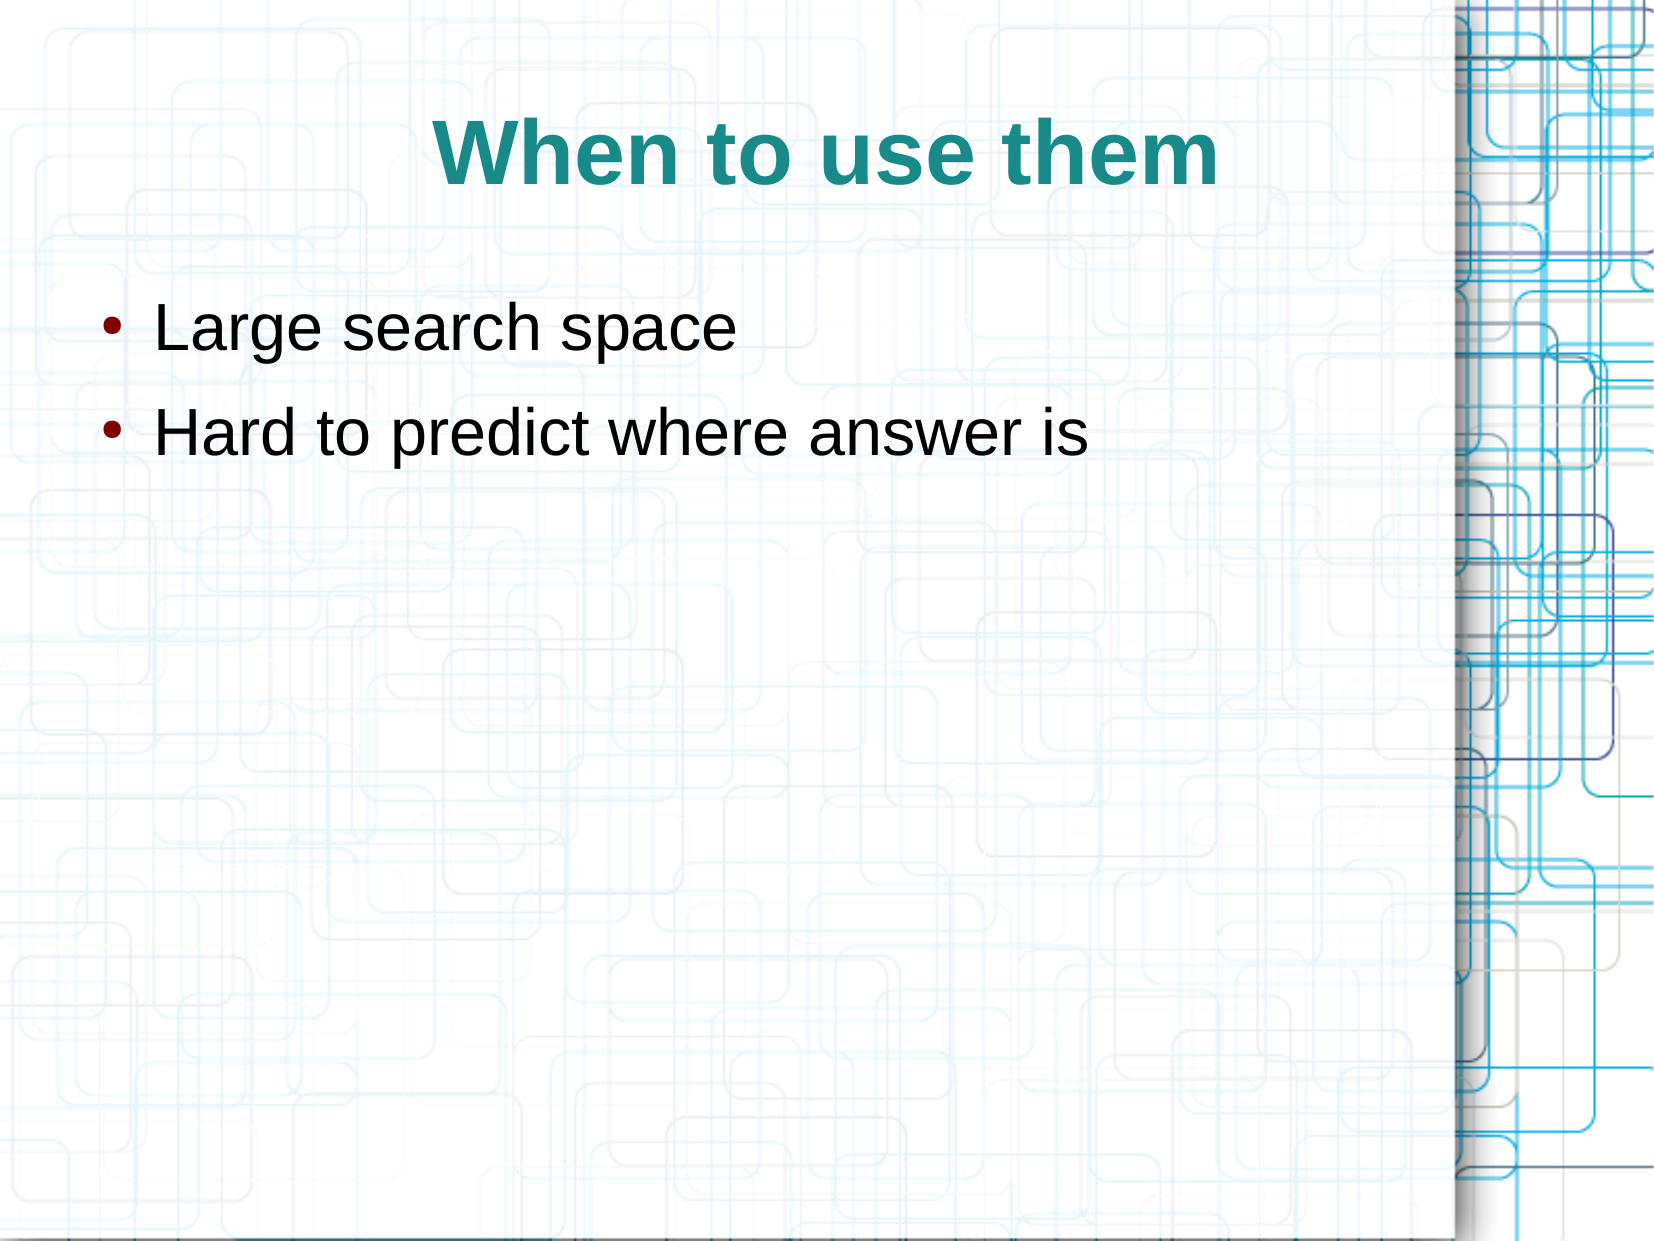

# When to use them
Large search space
Hard to predict where answer is